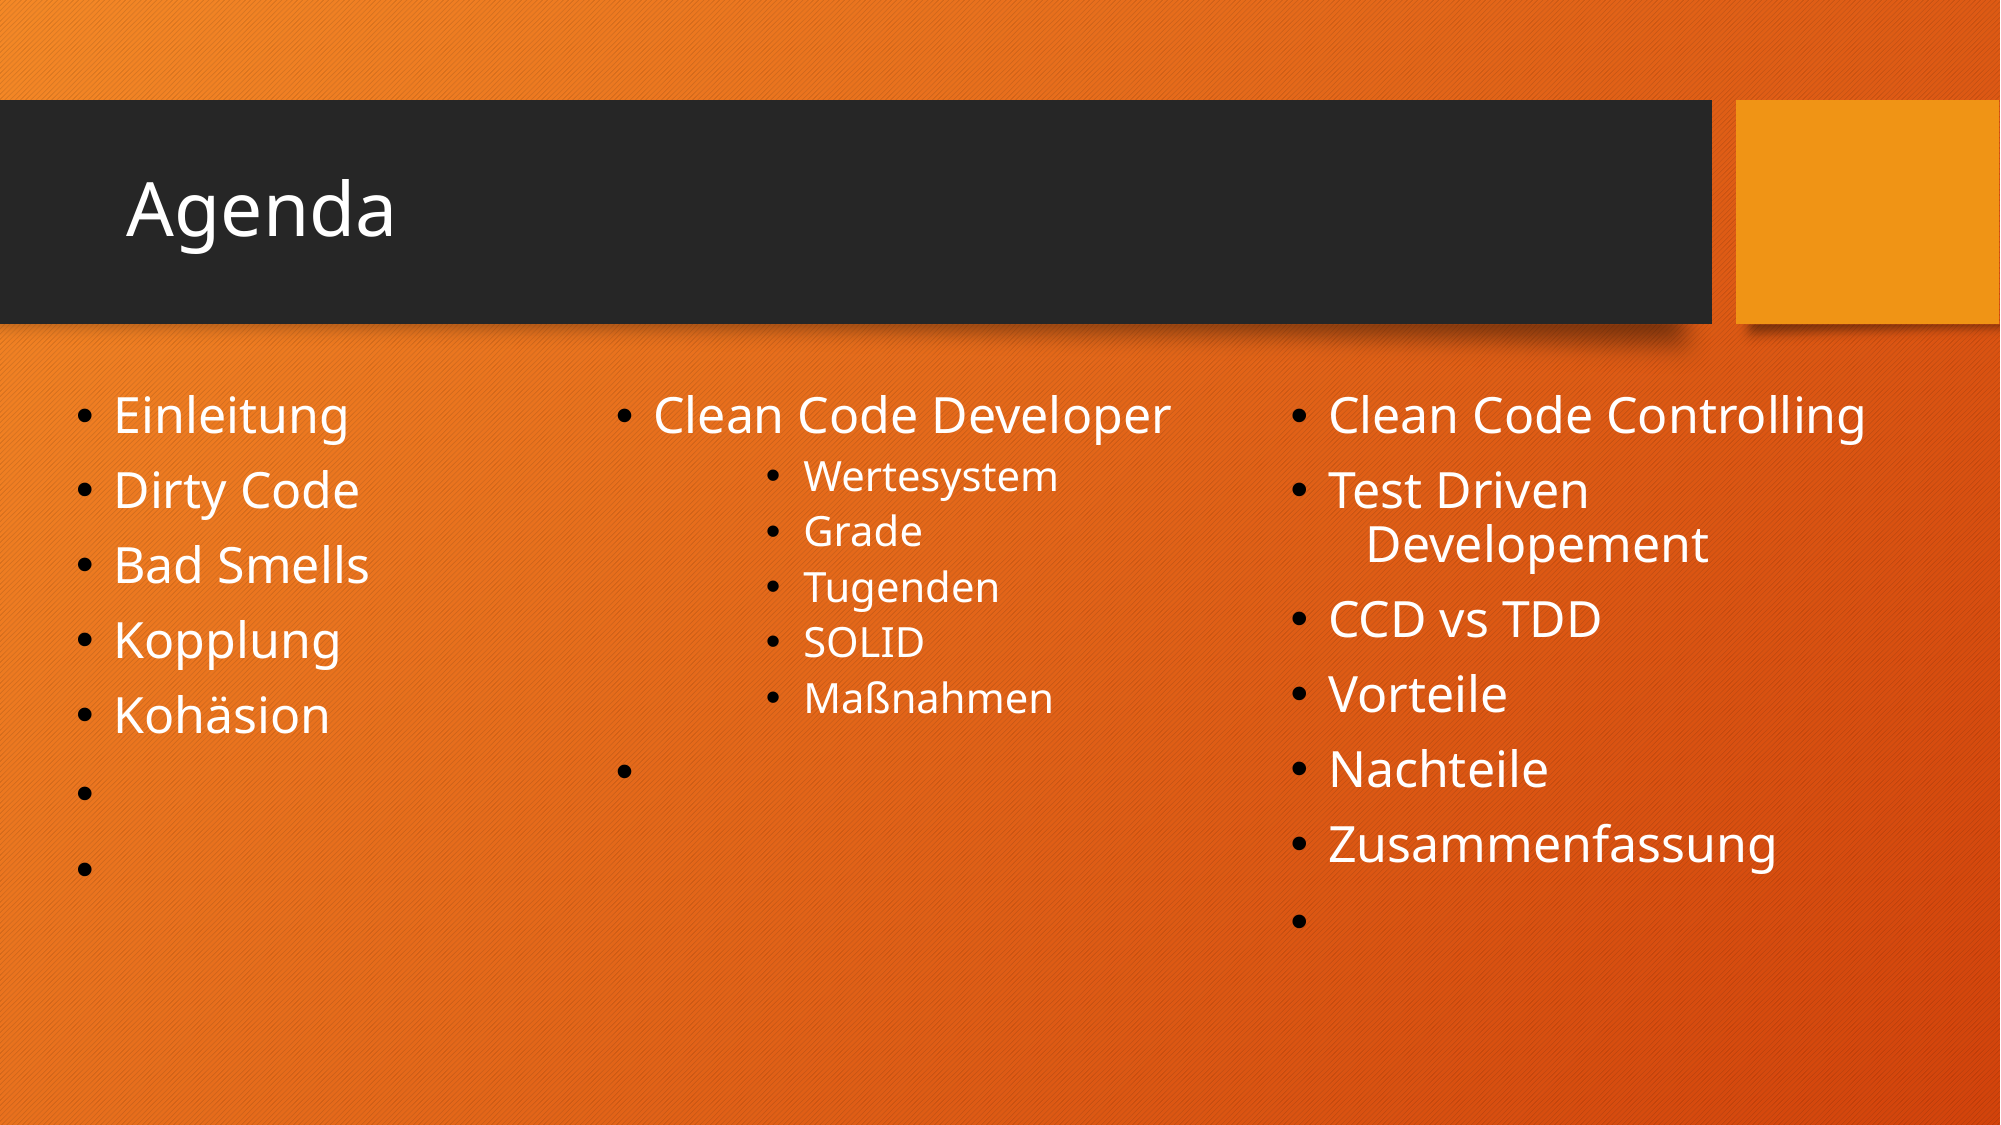

# Agenda
Einleitung
Dirty Code
Bad Smells
Kopplung
Kohäsion
Clean Code Developer
Wertesystem
Grade
Tugenden
SOLID
Maßnahmen
Clean Code Controlling
Test Driven Developement
CCD vs TDD
Vorteile
Nachteile
Zusammenfassung